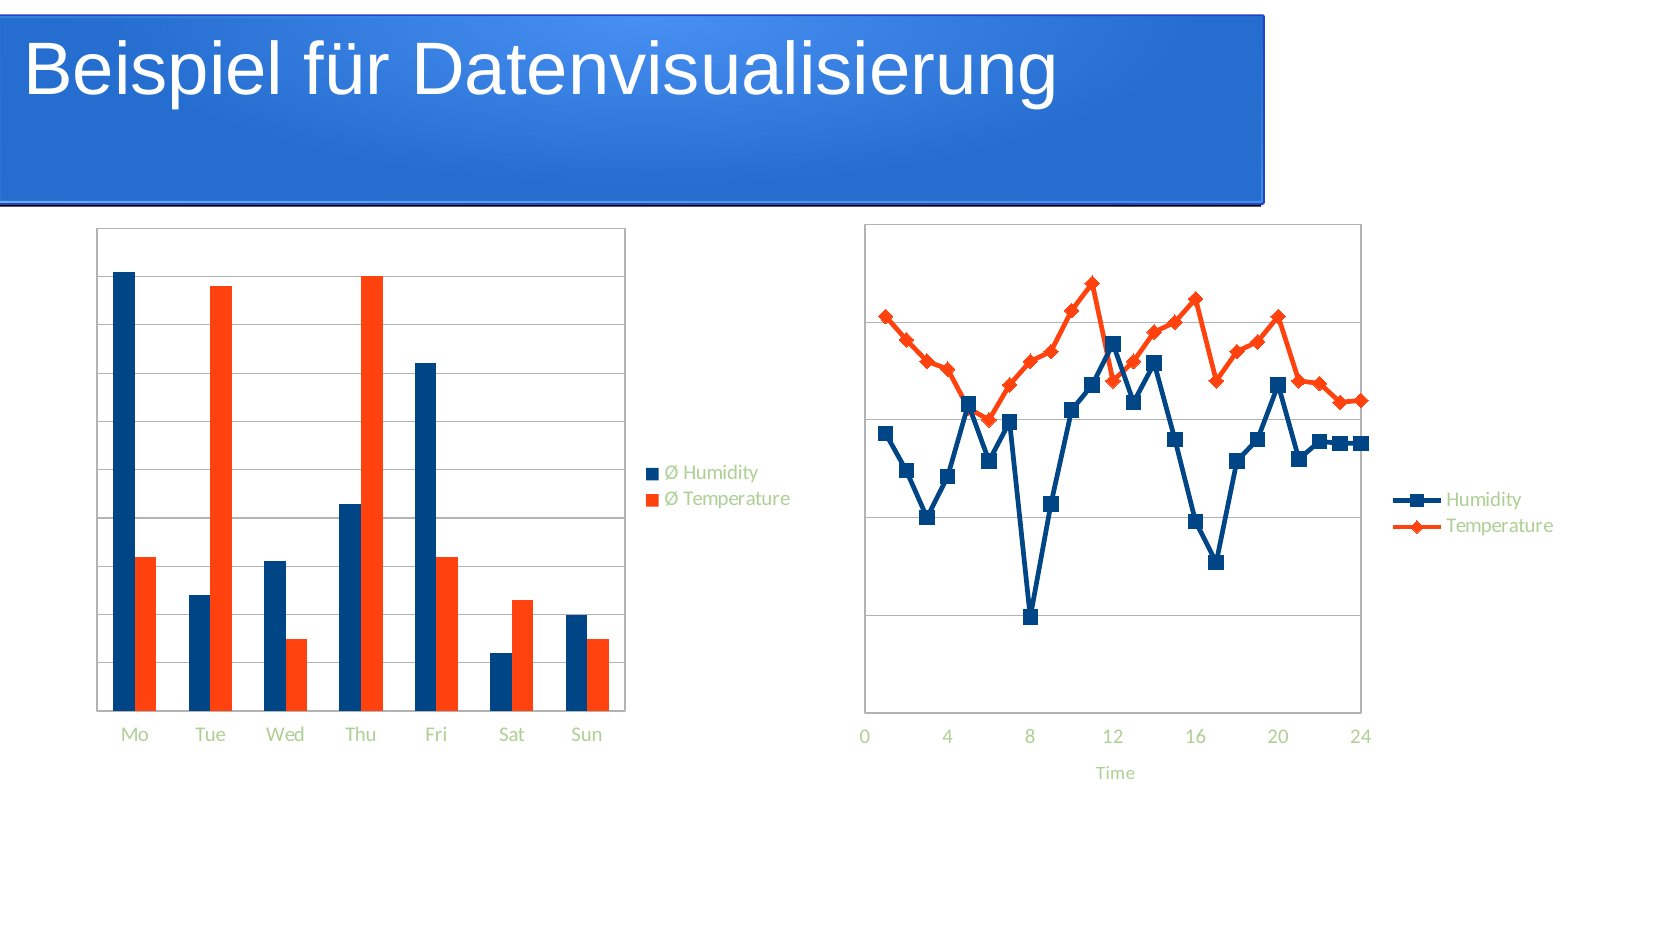

# Beispiel für Datenvisualisierung
### Chart
| Category | Humidity | Temperature |
|---|---|---|
### Chart
| Category | Ø Humidity | Ø Temperature |
|---|---|---|
| Mo | 9.1 | 3.2 |
| Tue | 2.4 | 8.8 |
| Wed | 3.1 | 1.5 |
| Thu | 4.3 | 9.02 |
| Fri | 7.2 | 3.2 |
| Sat | 1.2 | 2.3 |
| Sun | 2.0 | 1.5 |